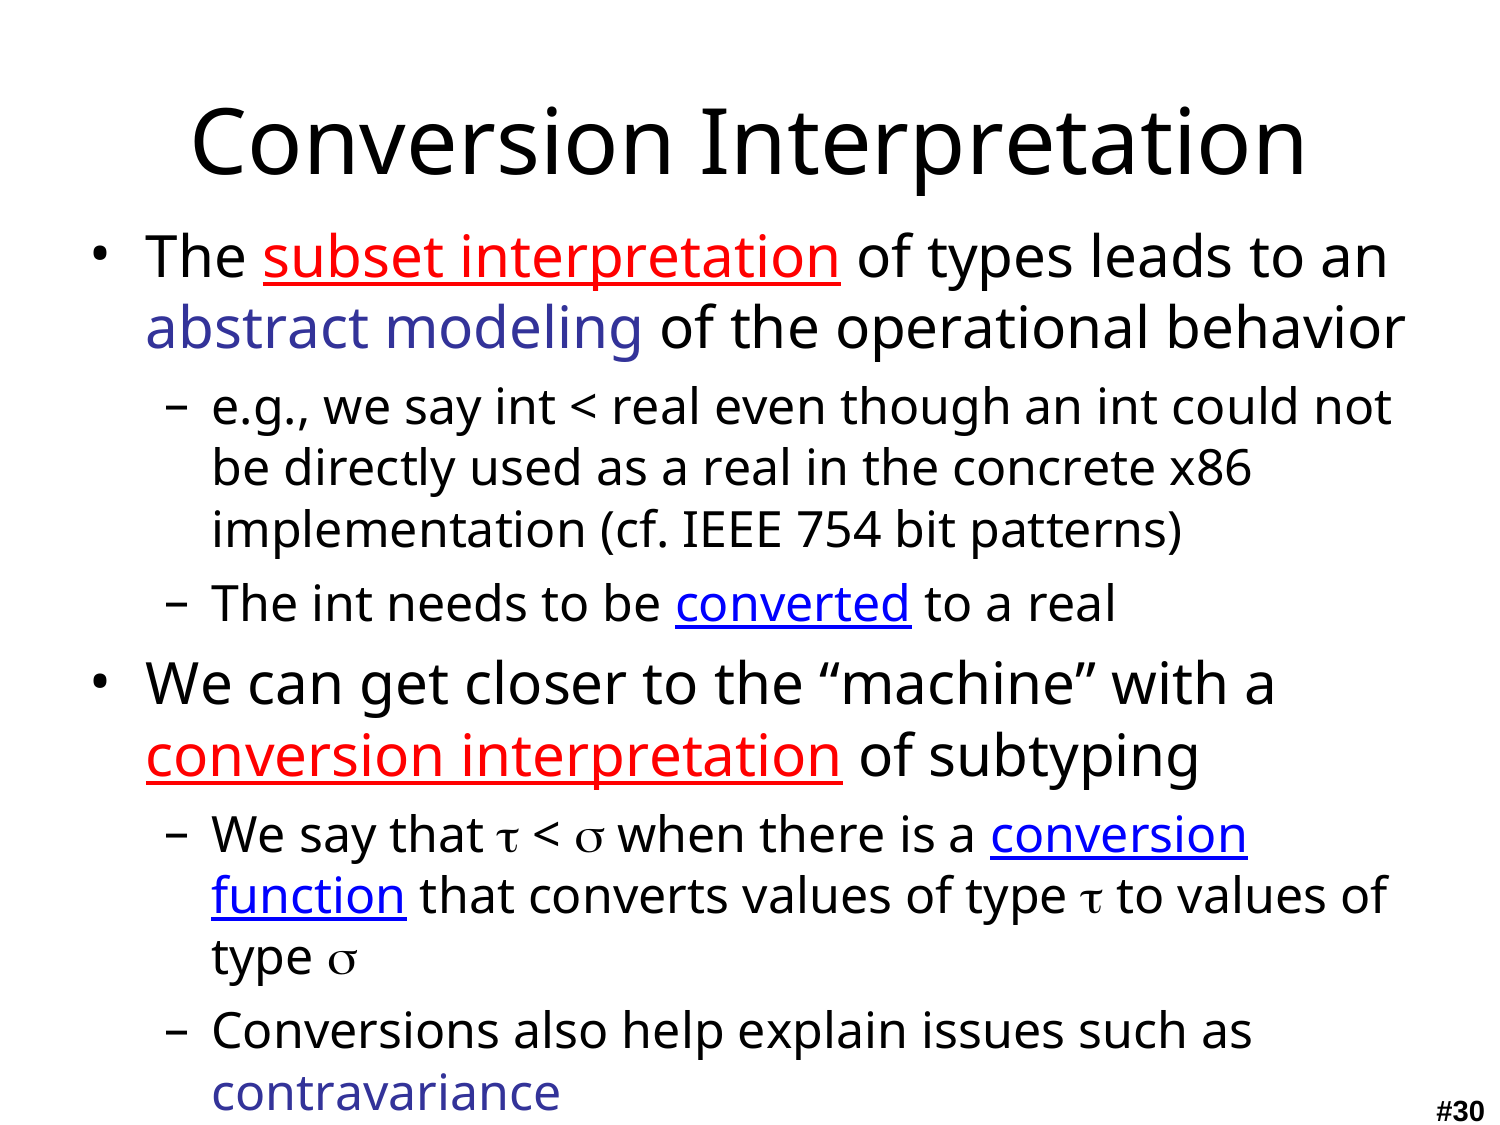

# Conversion Interpretation
The subset interpretation of types leads to an abstract modeling of the operational behavior
e.g., we say int < real even though an int could not be directly used as a real in the concrete x86 implementation (cf. IEEE 754 bit patterns)
The int needs to be converted to a real
We can get closer to the “machine” with a conversion interpretation of subtyping
We say that  <  when there is a conversion function that converts values of type  to values of type 
Conversions also help explain issues such as contravariance
But: must be careful with conversions
30